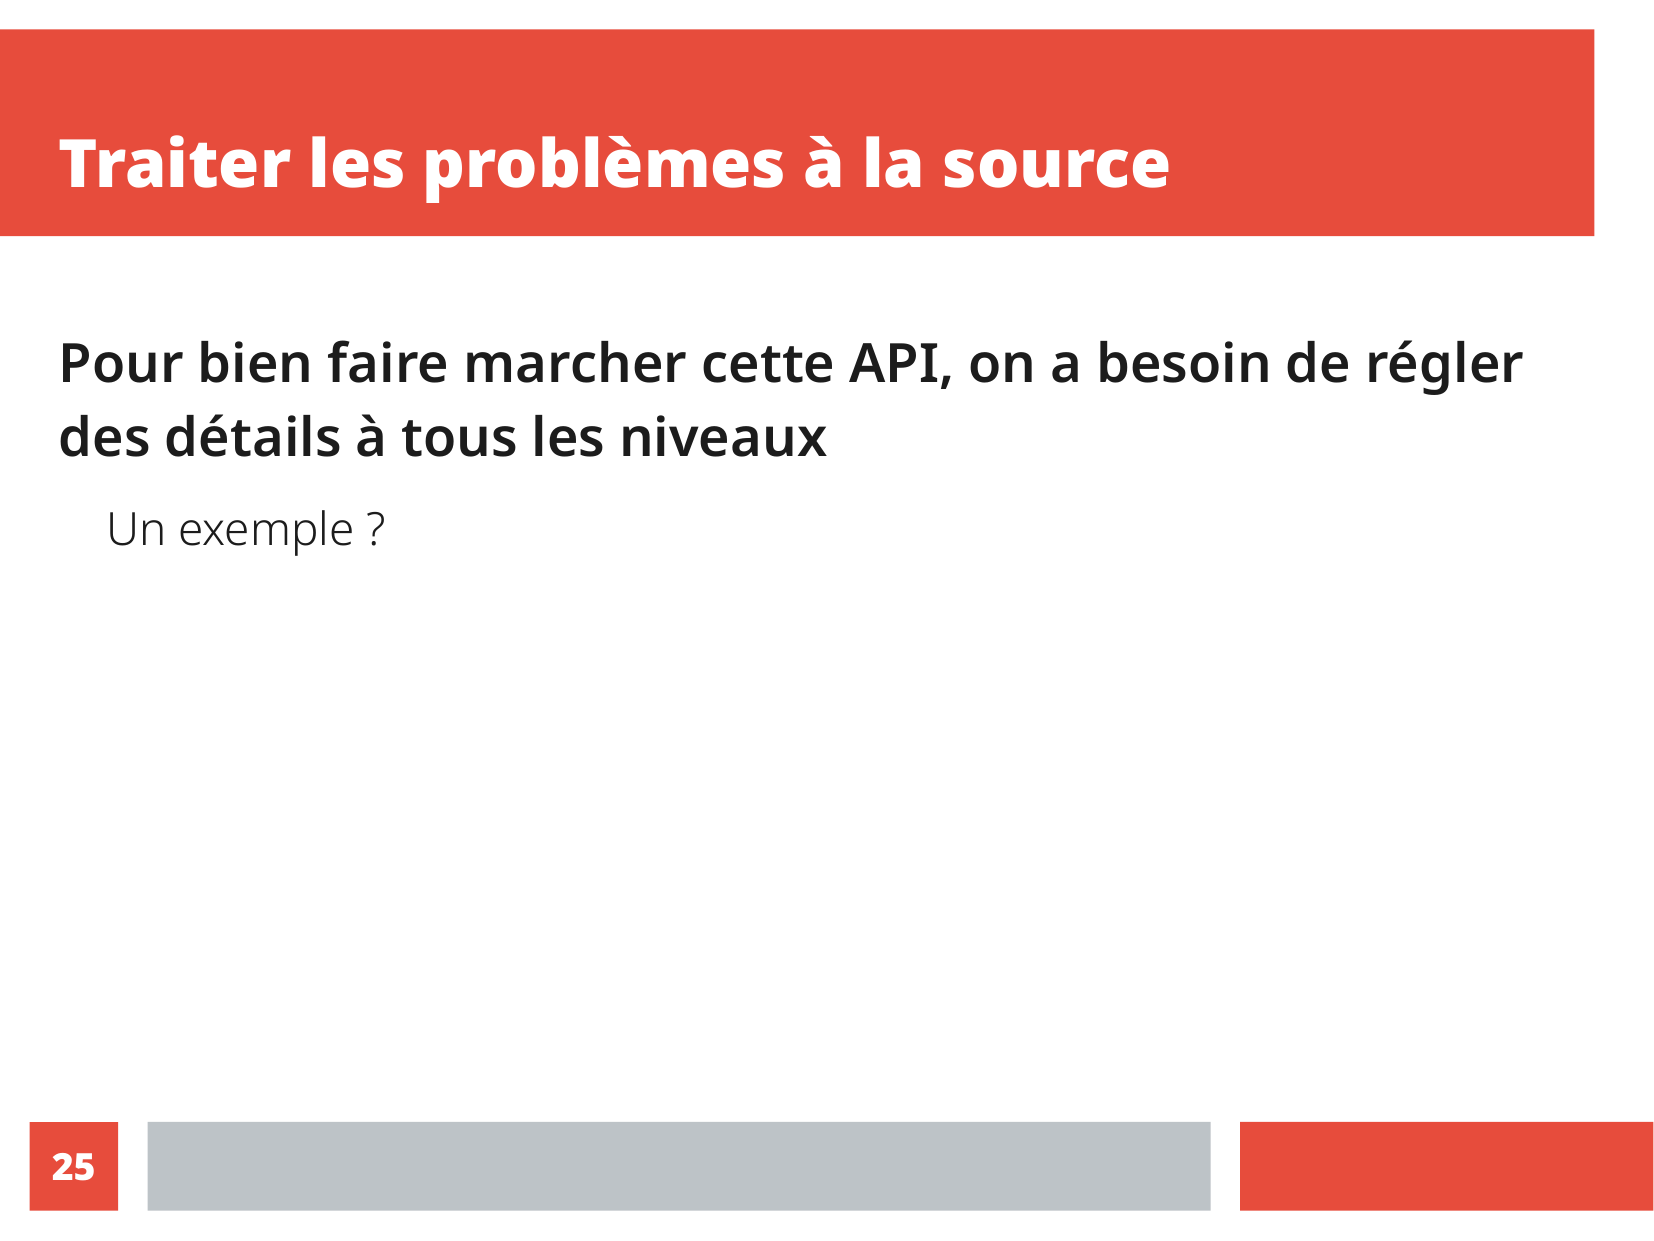

# Traiter les problèmes à la source
Pour bien faire marcher cette API, on a besoin de régler des détails à tous les niveaux
Un exemple ?
25